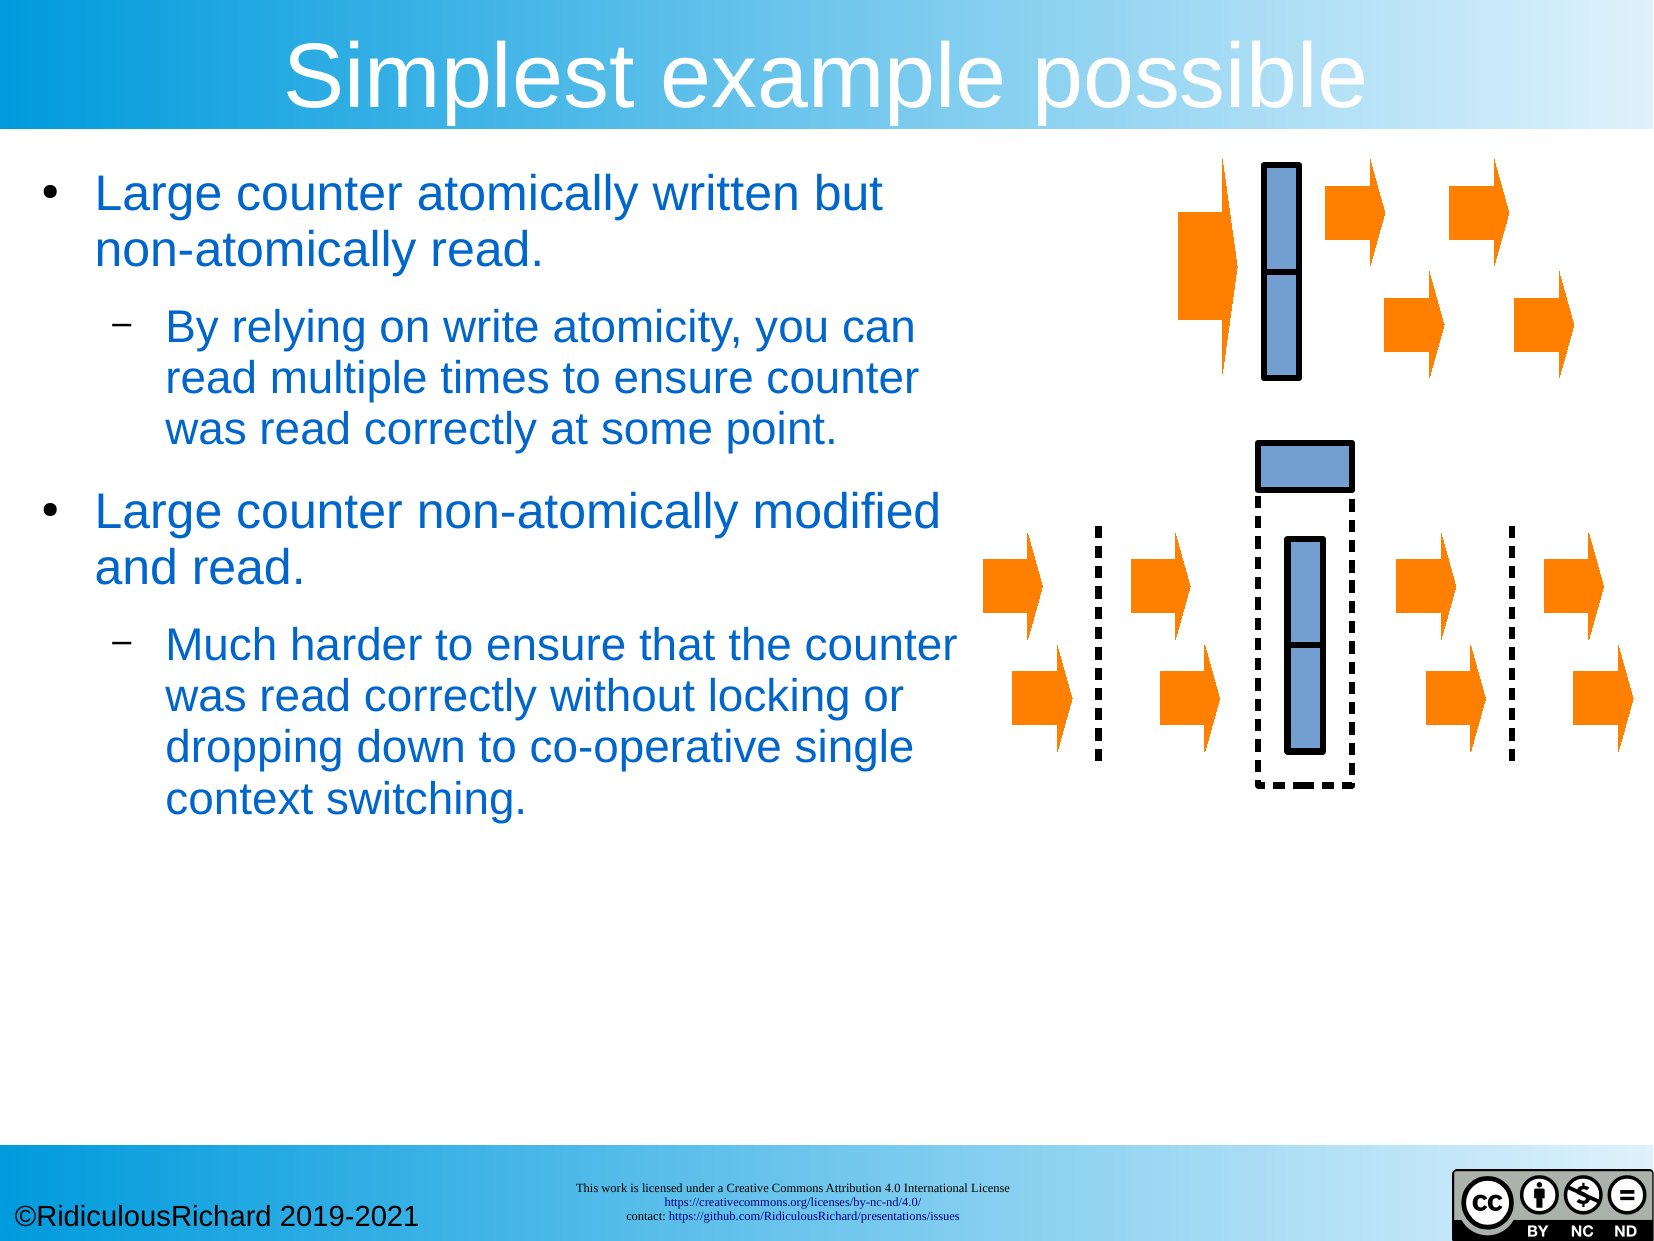

# Simplest example possible
Large counter atomically written but non-atomically read.
By relying on write atomicity, you can read multiple times to ensure counter was read correctly at some point.
Large counter non-atomically modified and read.
Much harder to ensure that the counter was read correctly without locking or dropping down to co-operative single context switching.